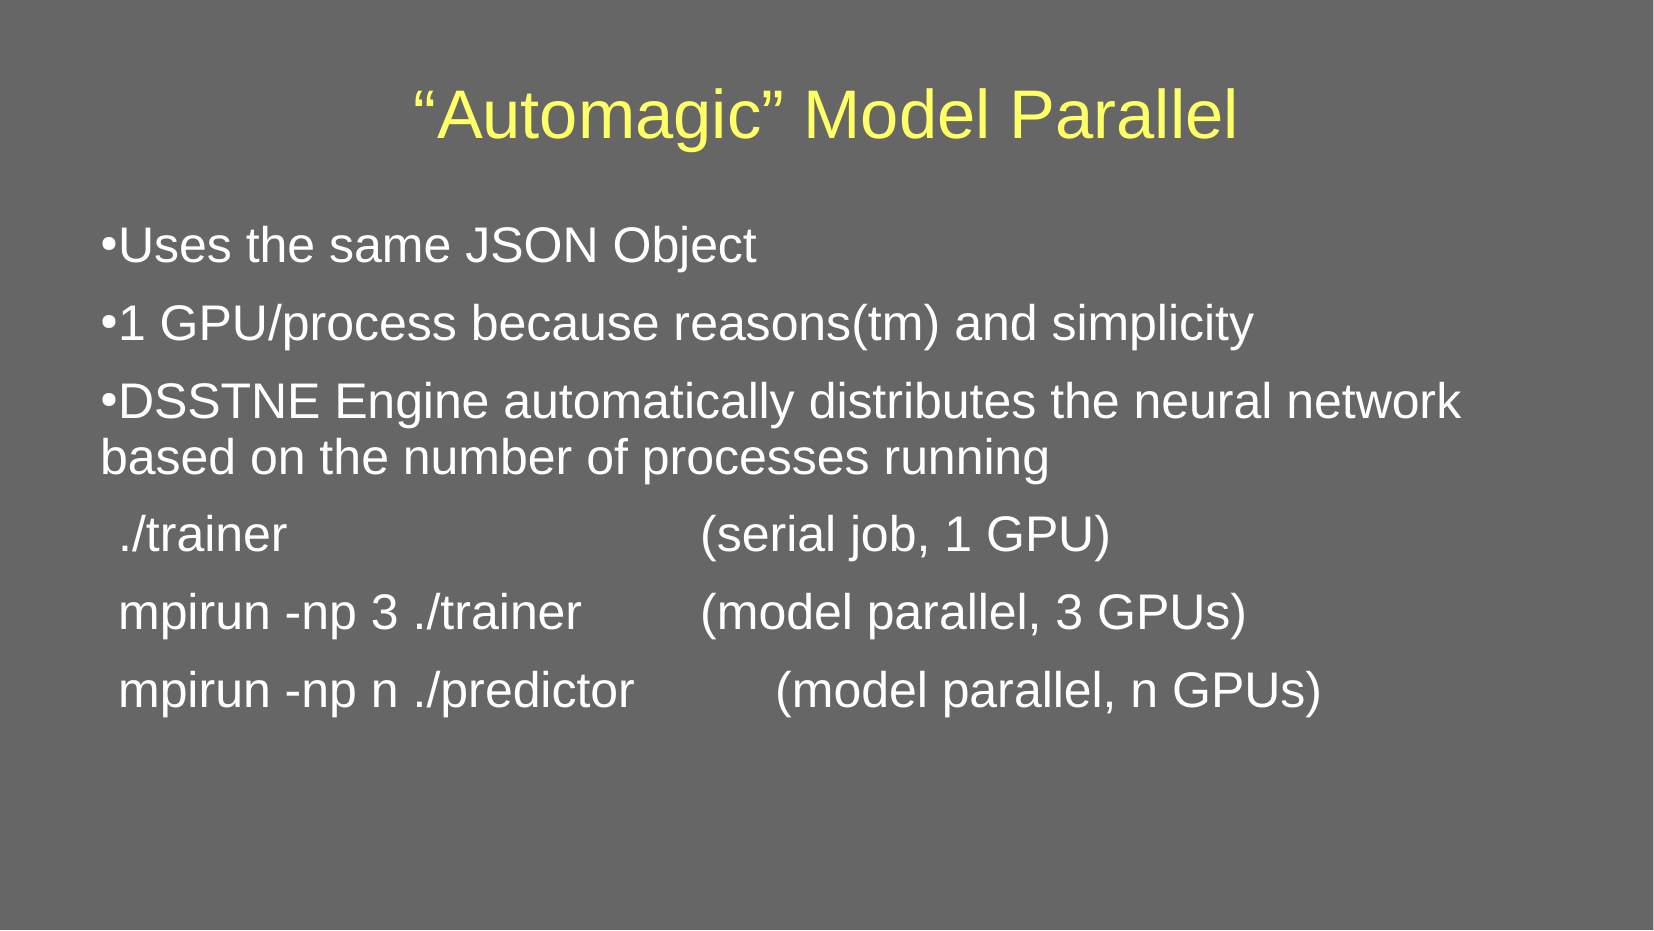

# “Automagic” Model Parallel
Uses the same JSON Object
1 GPU/process because reasons(tm) and simplicity
DSSTNE Engine automatically distributes the neural network based on the number of processes running
./trainer 						(serial job, 1 GPU)
mpirun -np 3 ./trainer		(model parallel, 3 GPUs)
mpirun -np n ./predictor		(model parallel, n GPUs)